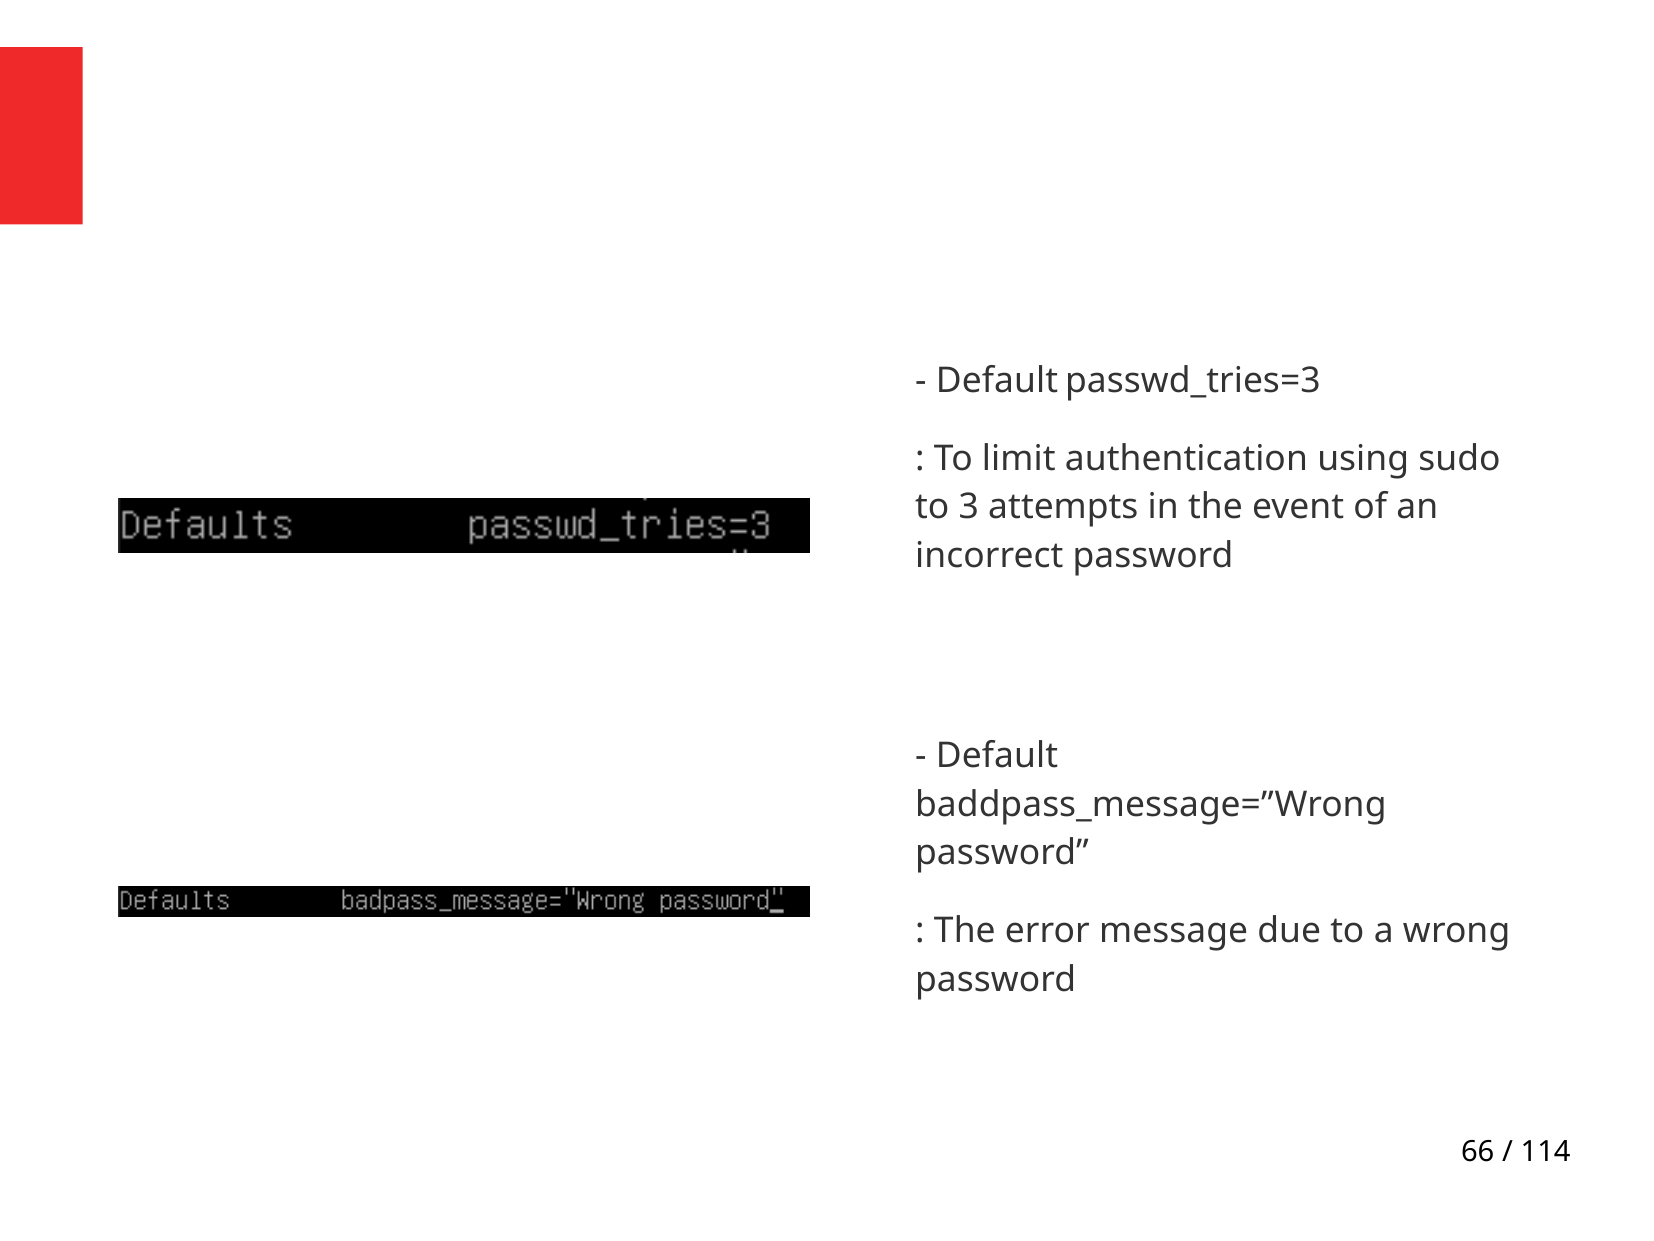

# - Default	passwd_tries=3
: To limit authentication using sudo to 3 attempts in the event of an incorrect password
- Default	baddpass_message=”Wrong password”
: The error message due to a wrong password
66